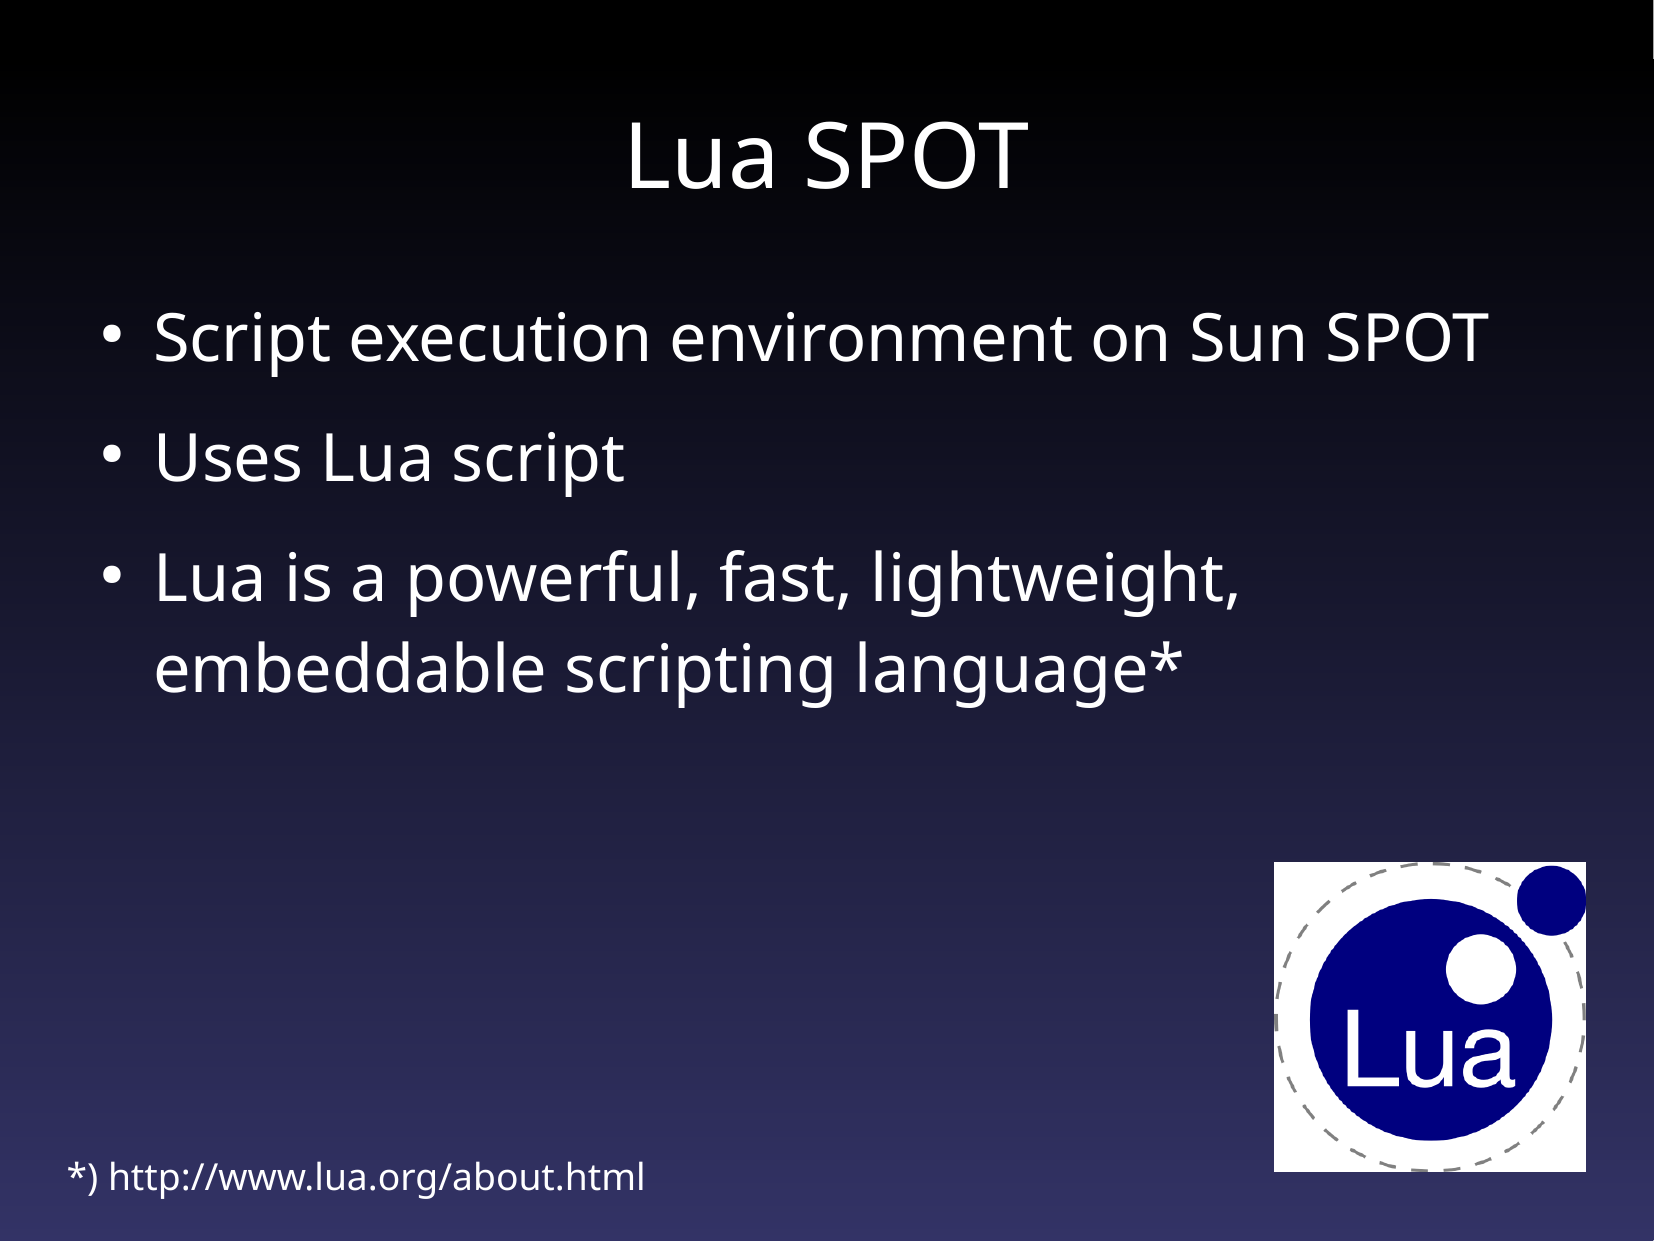

# Lua SPOT
Script execution environment on Sun SPOT
Uses Lua script
Lua is a powerful, fast, lightweight, embeddable scripting language*
*) http://www.lua.org/about.html